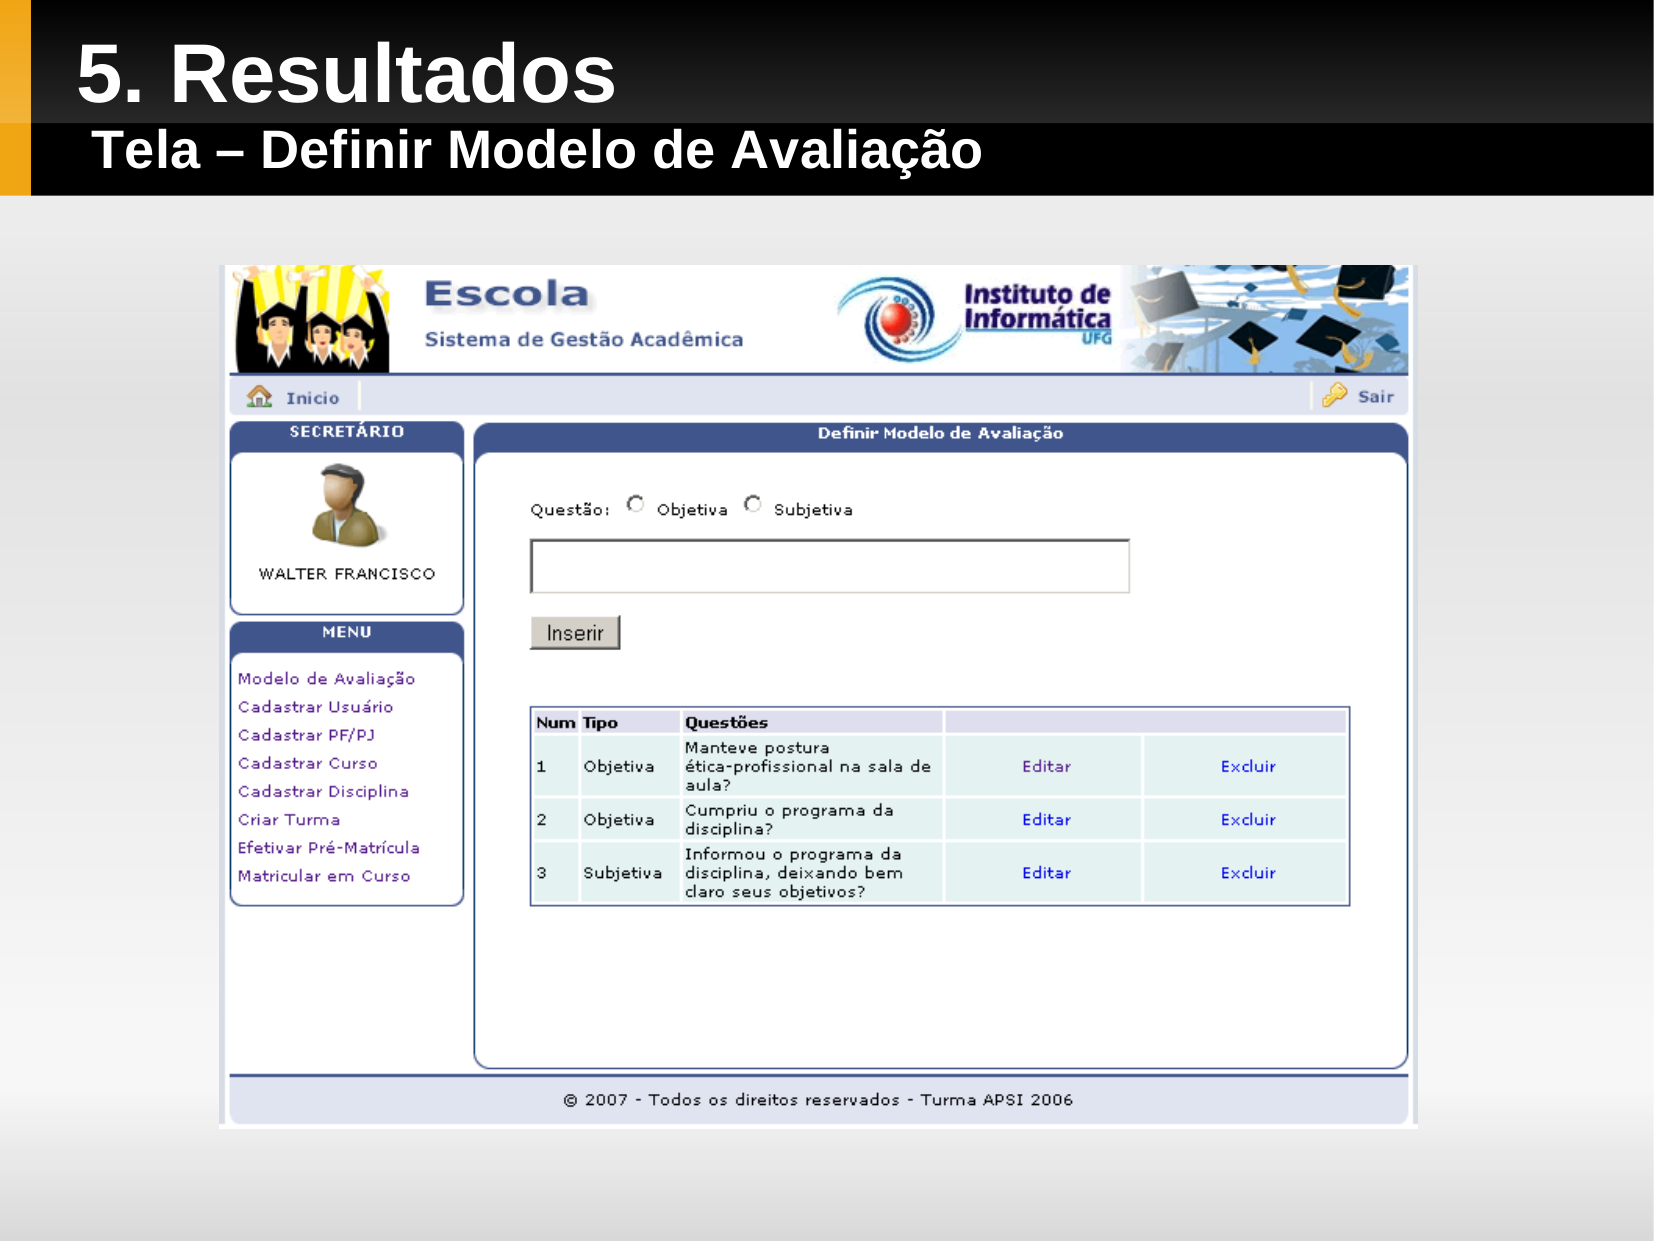

# 5. Resultados Tela – Definir Modelo de Avaliação